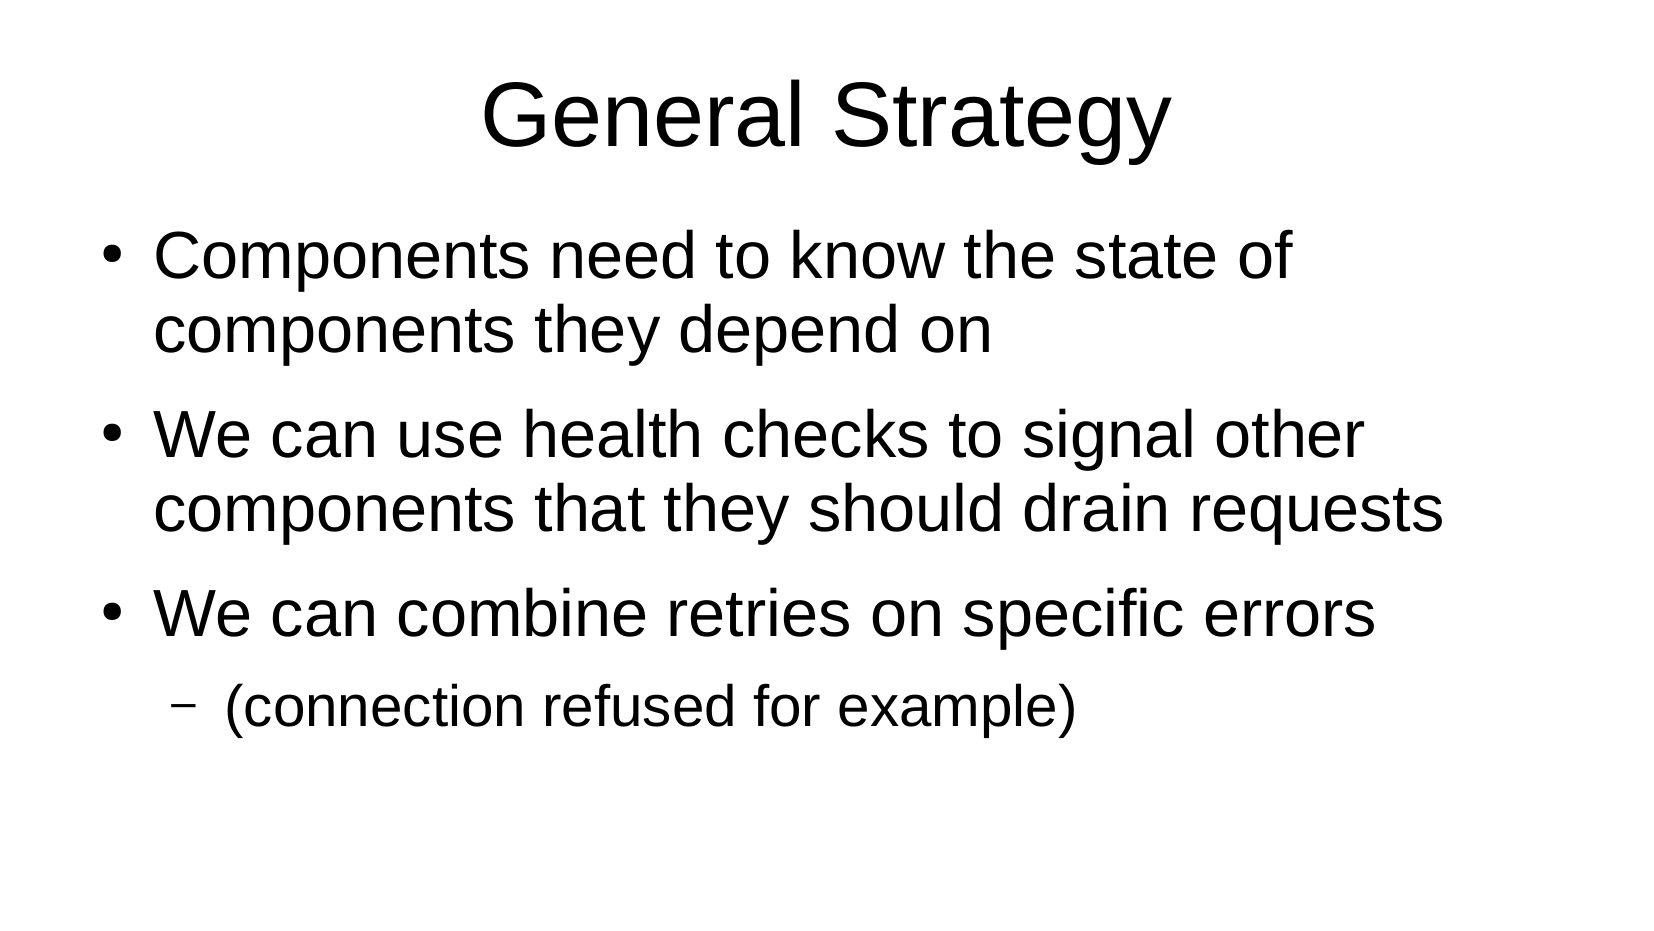

# General Strategy
Components need to know the state of components they depend on
We can use health checks to signal other components that they should drain requests
We can combine retries on specific errors
(connection refused for example)